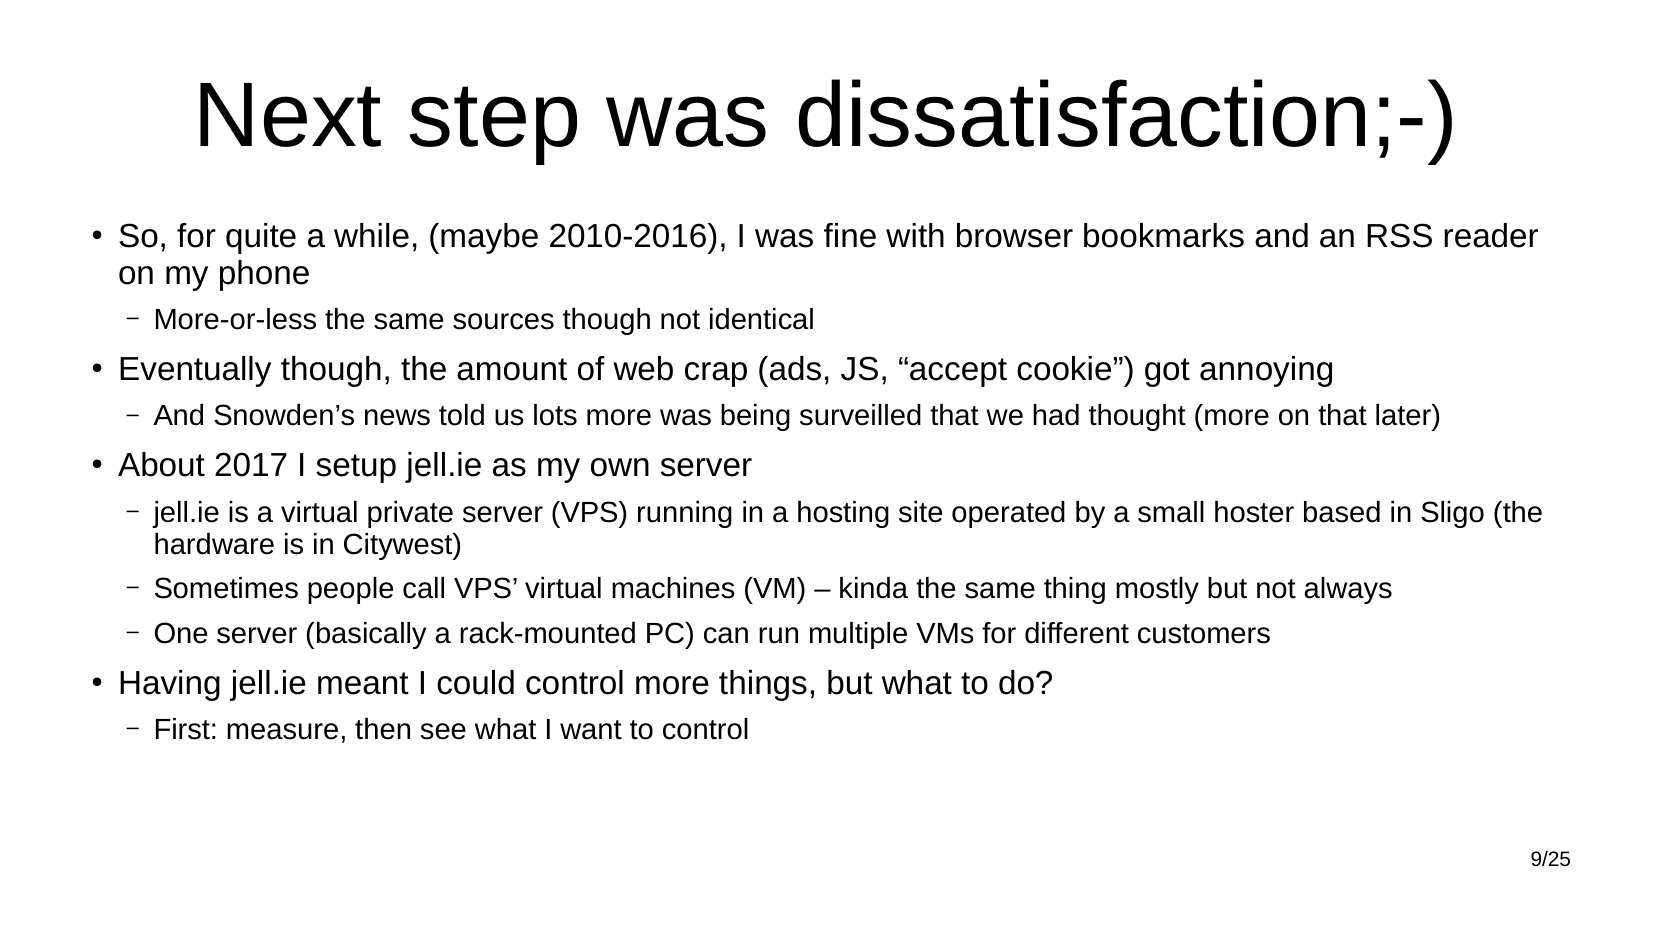

# Next step was dissatisfaction;-)
So, for quite a while, (maybe 2010-2016), I was fine with browser bookmarks and an RSS reader on my phone
More-or-less the same sources though not identical
Eventually though, the amount of web crap (ads, JS, “accept cookie”) got annoying
And Snowden’s news told us lots more was being surveilled that we had thought (more on that later)
About 2017 I setup jell.ie as my own server
jell.ie is a virtual private server (VPS) running in a hosting site operated by a small hoster based in Sligo (the hardware is in Citywest)
Sometimes people call VPS’ virtual machines (VM) – kinda the same thing mostly but not always
One server (basically a rack-mounted PC) can run multiple VMs for different customers
Having jell.ie meant I could control more things, but what to do?
First: measure, then see what I want to control
9